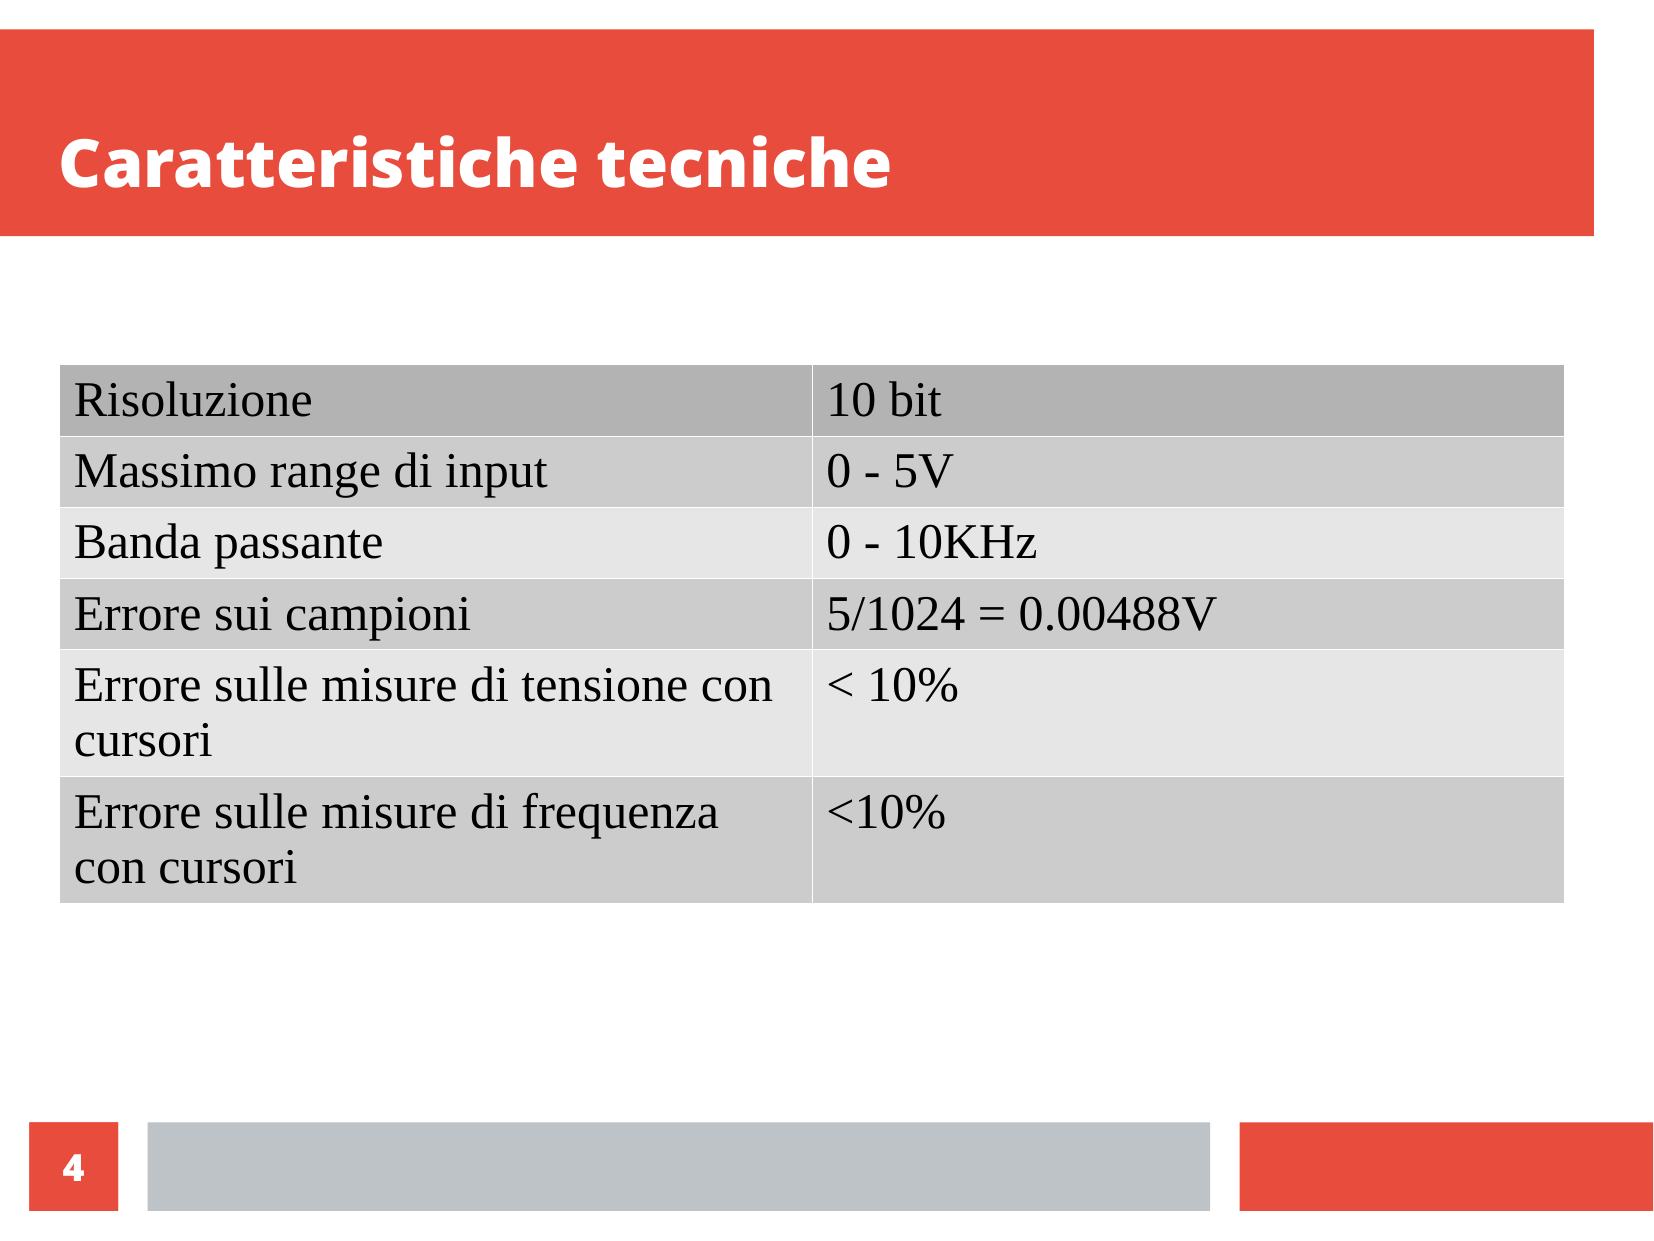

# Caratteristiche tecniche
| Risoluzione | 10 bit |
| --- | --- |
| Massimo range di input | 0 - 5V |
| Banda passante | 0 - 10KHz |
| Errore sui campioni | 5/1024 = 0.00488V |
| Errore sulle misure di tensione con cursori | < 10% |
| Errore sulle misure di frequenza con cursori | <10% |
4